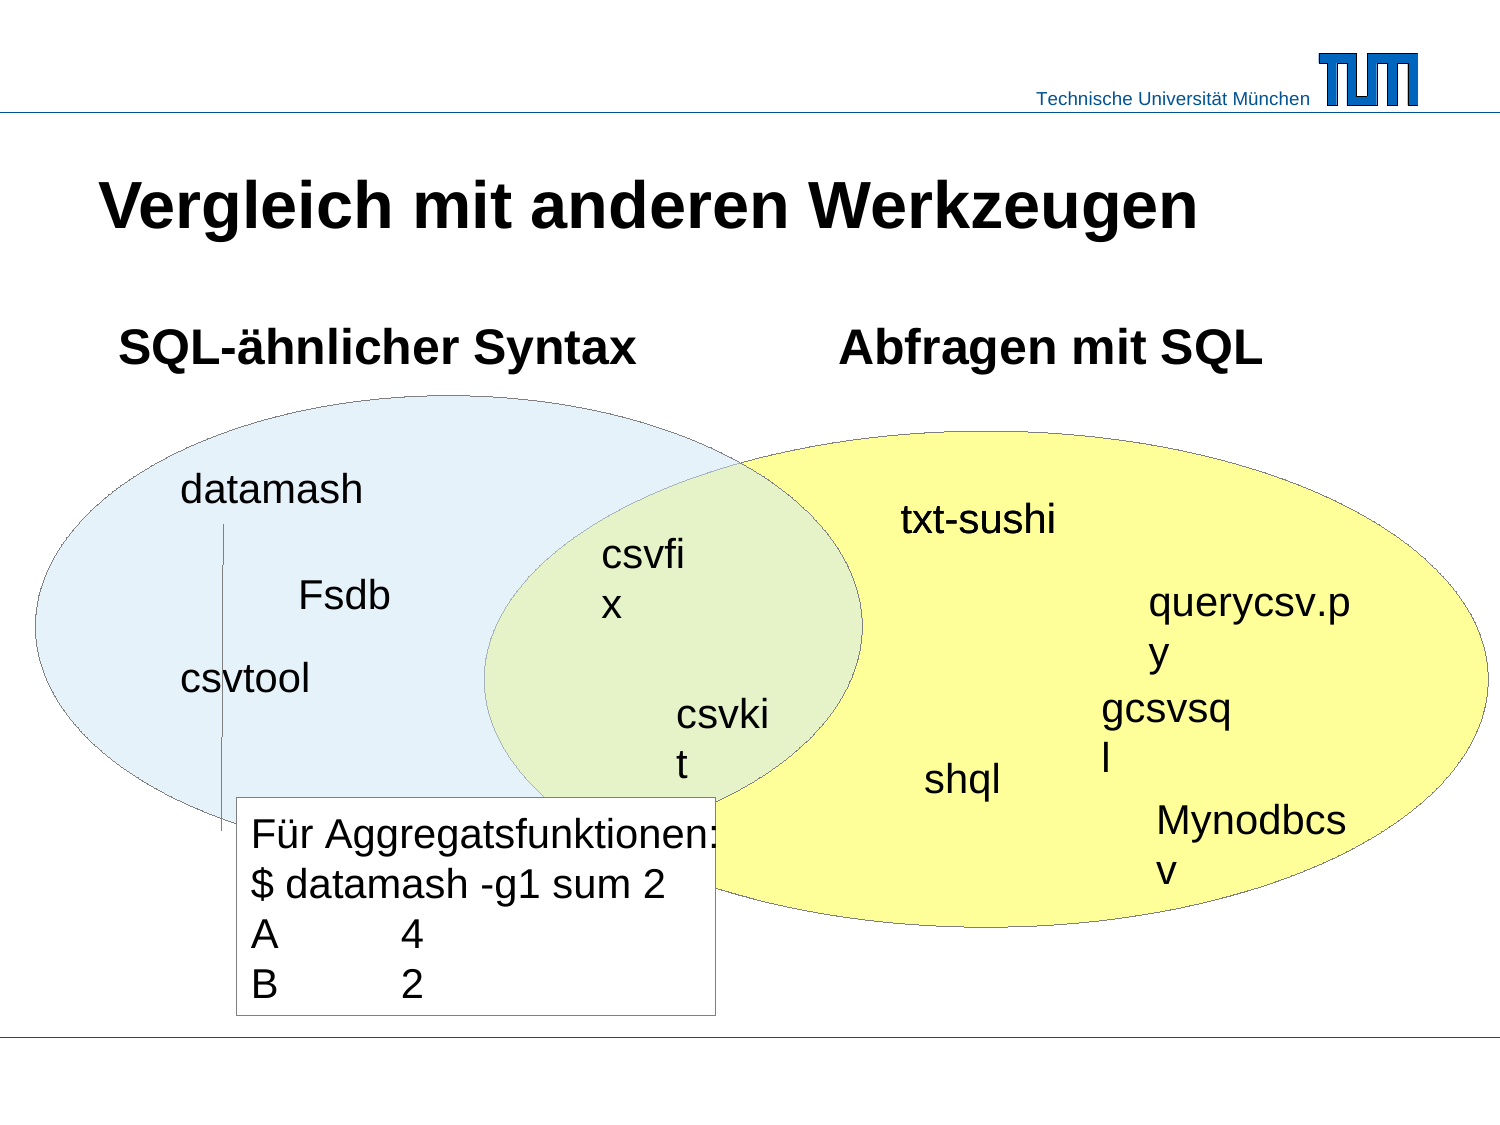

# Vergleich mit anderen Werkzeugen
SQL-ähnlicher Syntax
Abfragen mit SQL
datamash
txt-sushi
txt-sushi
csvfix
Fsdb
querycsv.py
csvtool
gcsvsql
csvkit
shql
Mynodbcsv
Für Aggregatsfunktionen:
$ datamash -g1 sum 2
A	4
B	2